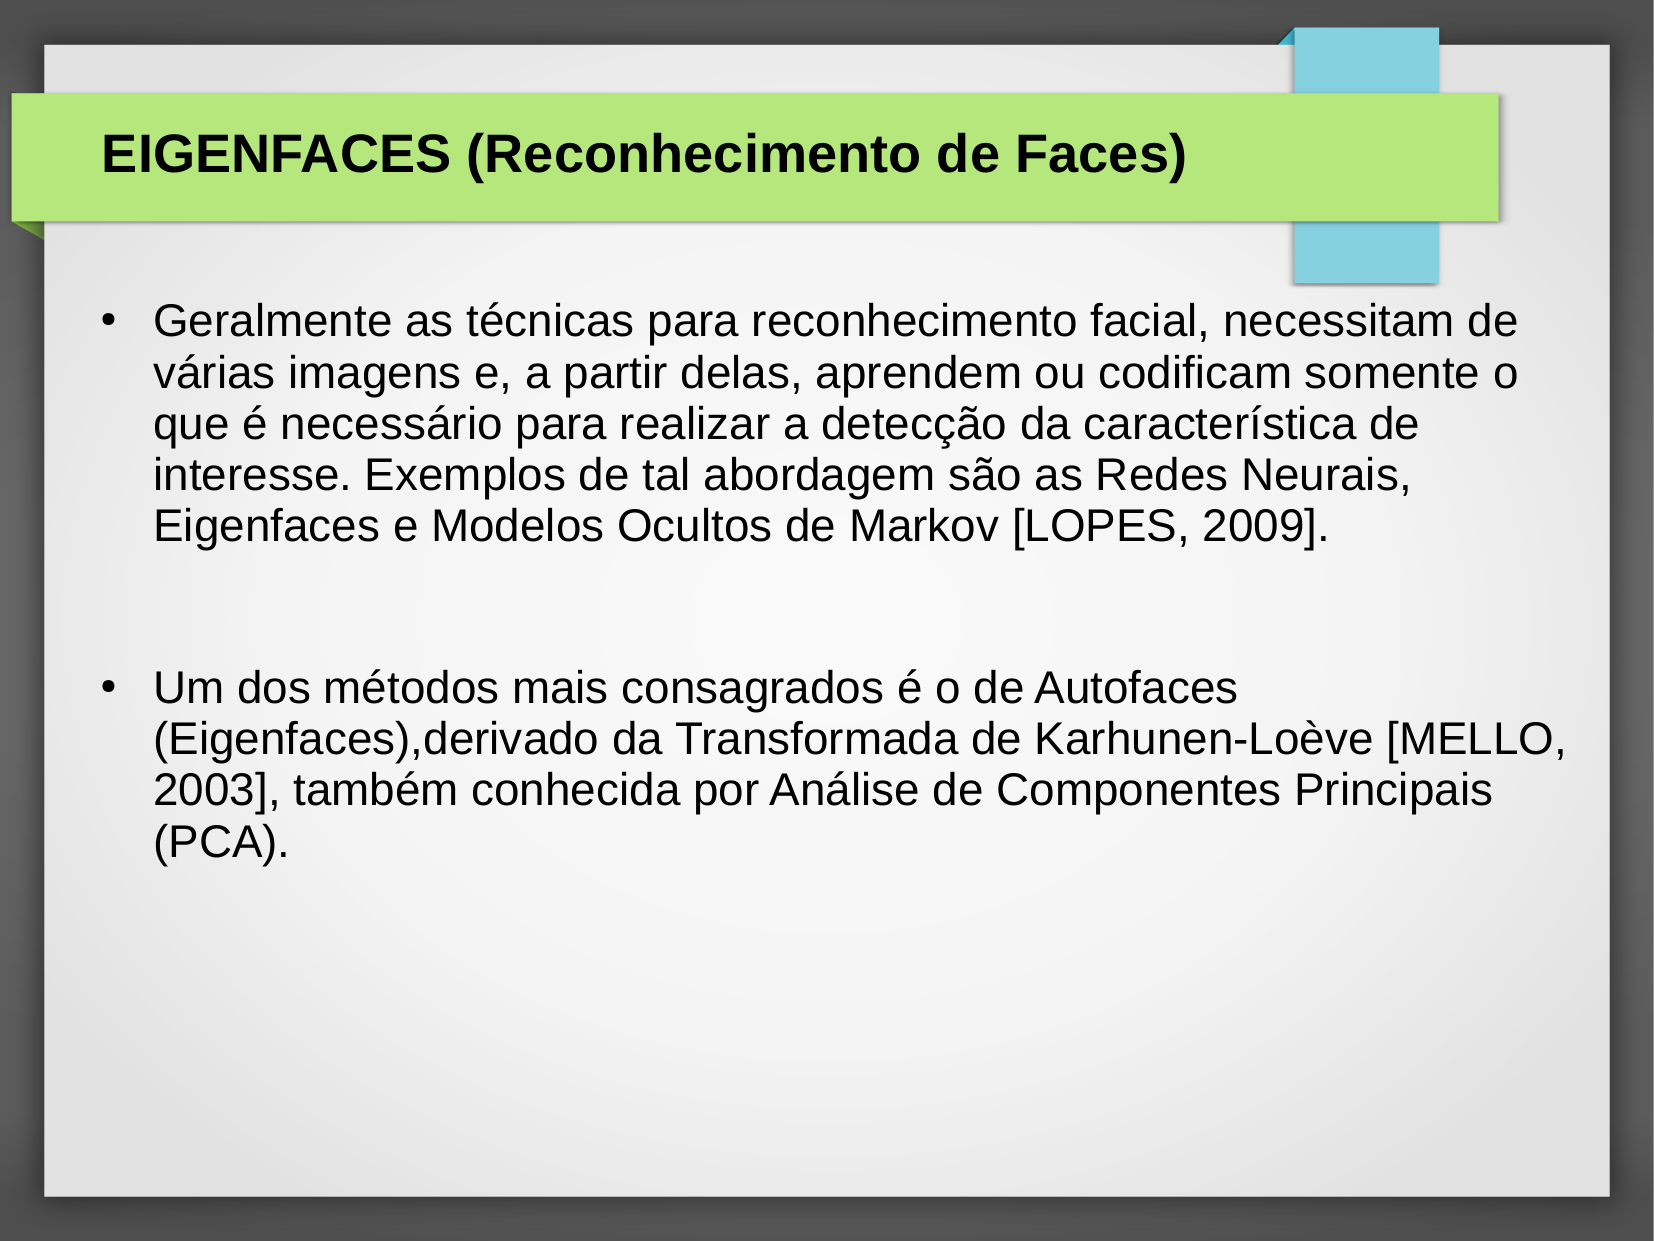

# EIGENFACES (Reconhecimento de Faces)
Geralmente as técnicas para reconhecimento facial, necessitam de várias imagens e, a partir delas, aprendem ou codiﬁcam somente o que é necessário para realizar a detecção da característica de interesse. Exemplos de tal abordagem são as Redes Neurais, Eigenfaces e Modelos Ocultos de Markov [LOPES, 2009].
Um dos métodos mais consagrados é o de Autofaces (Eigenfaces),derivado da Transformada de Karhunen-Loève [MELLO, 2003], também conhecida por Análise de Componentes Principais (PCA).